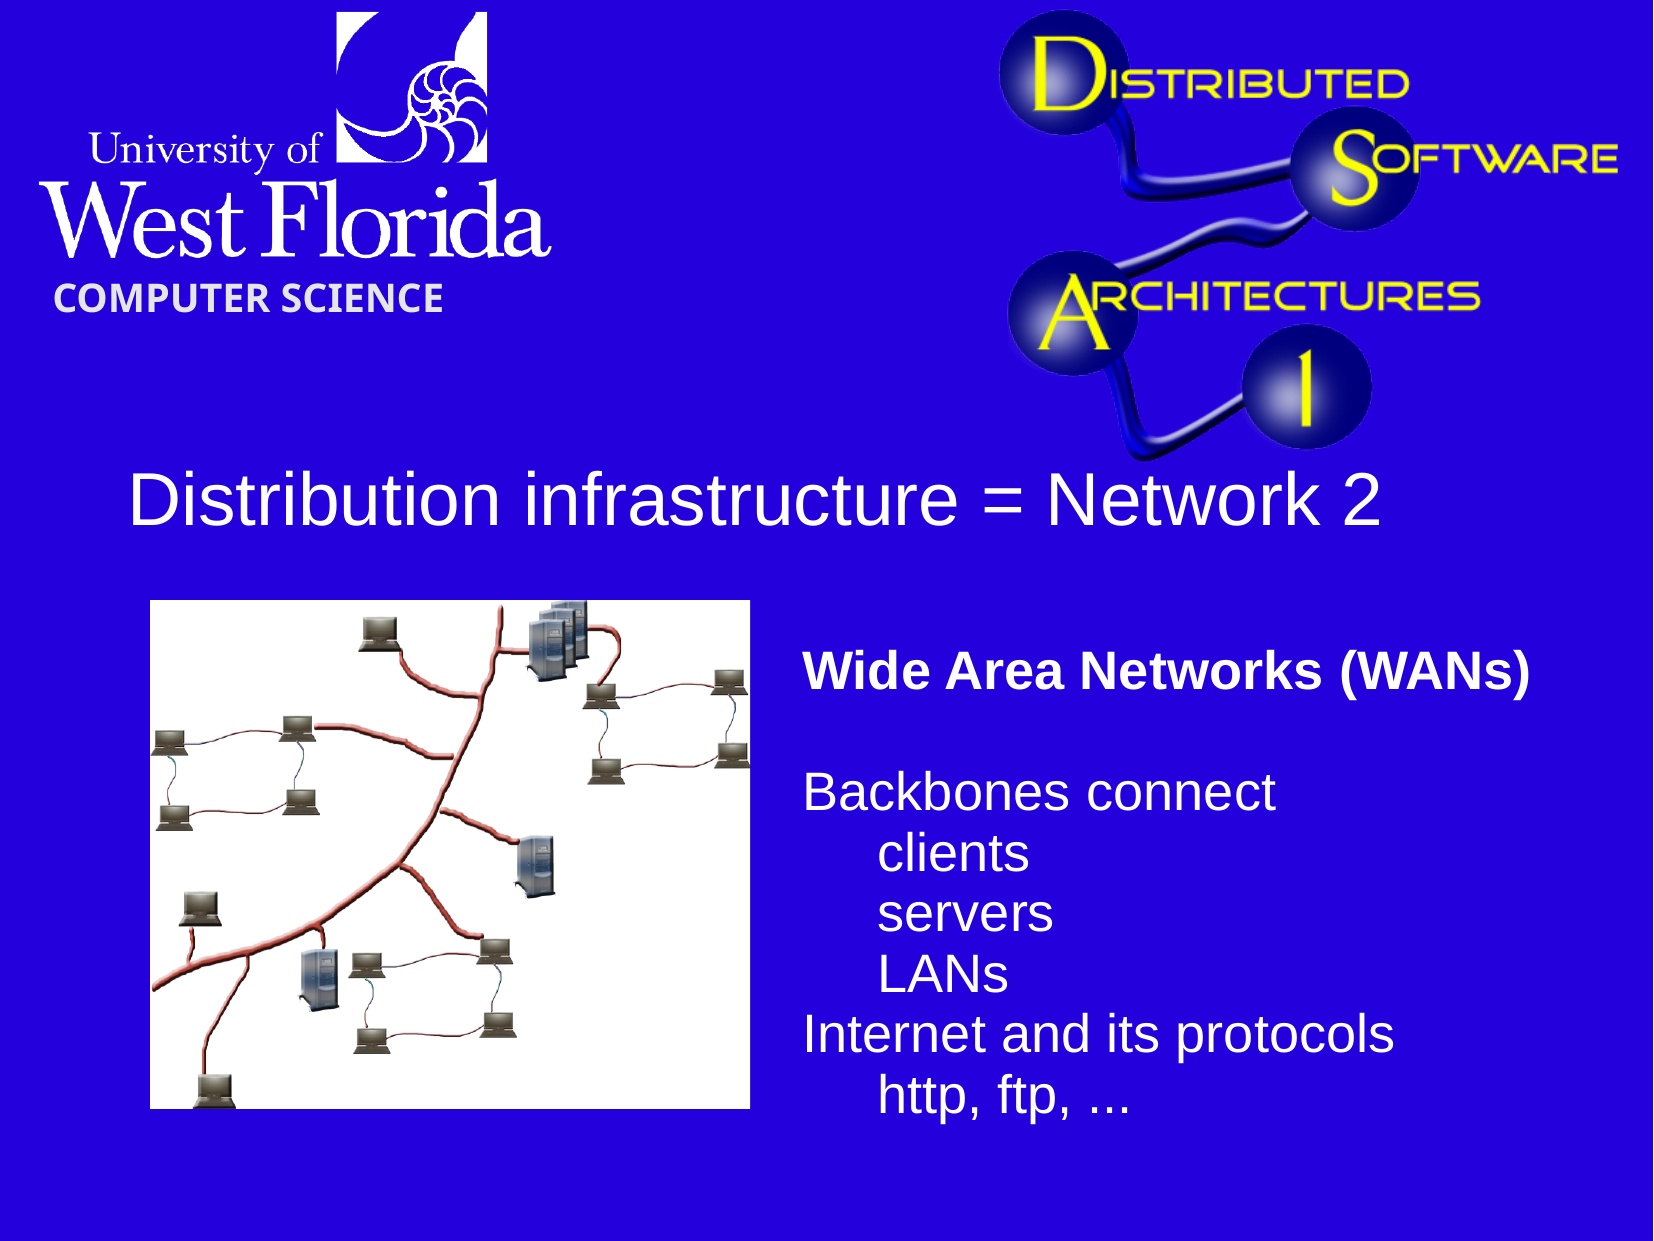

COMPUTER SCIENCE
Distribution infrastructure = Network 2
Wide Area Networks (WANs)
Backbones connect
	clients
	servers
	LANs
Internet and its protocols
	http, ftp, ...